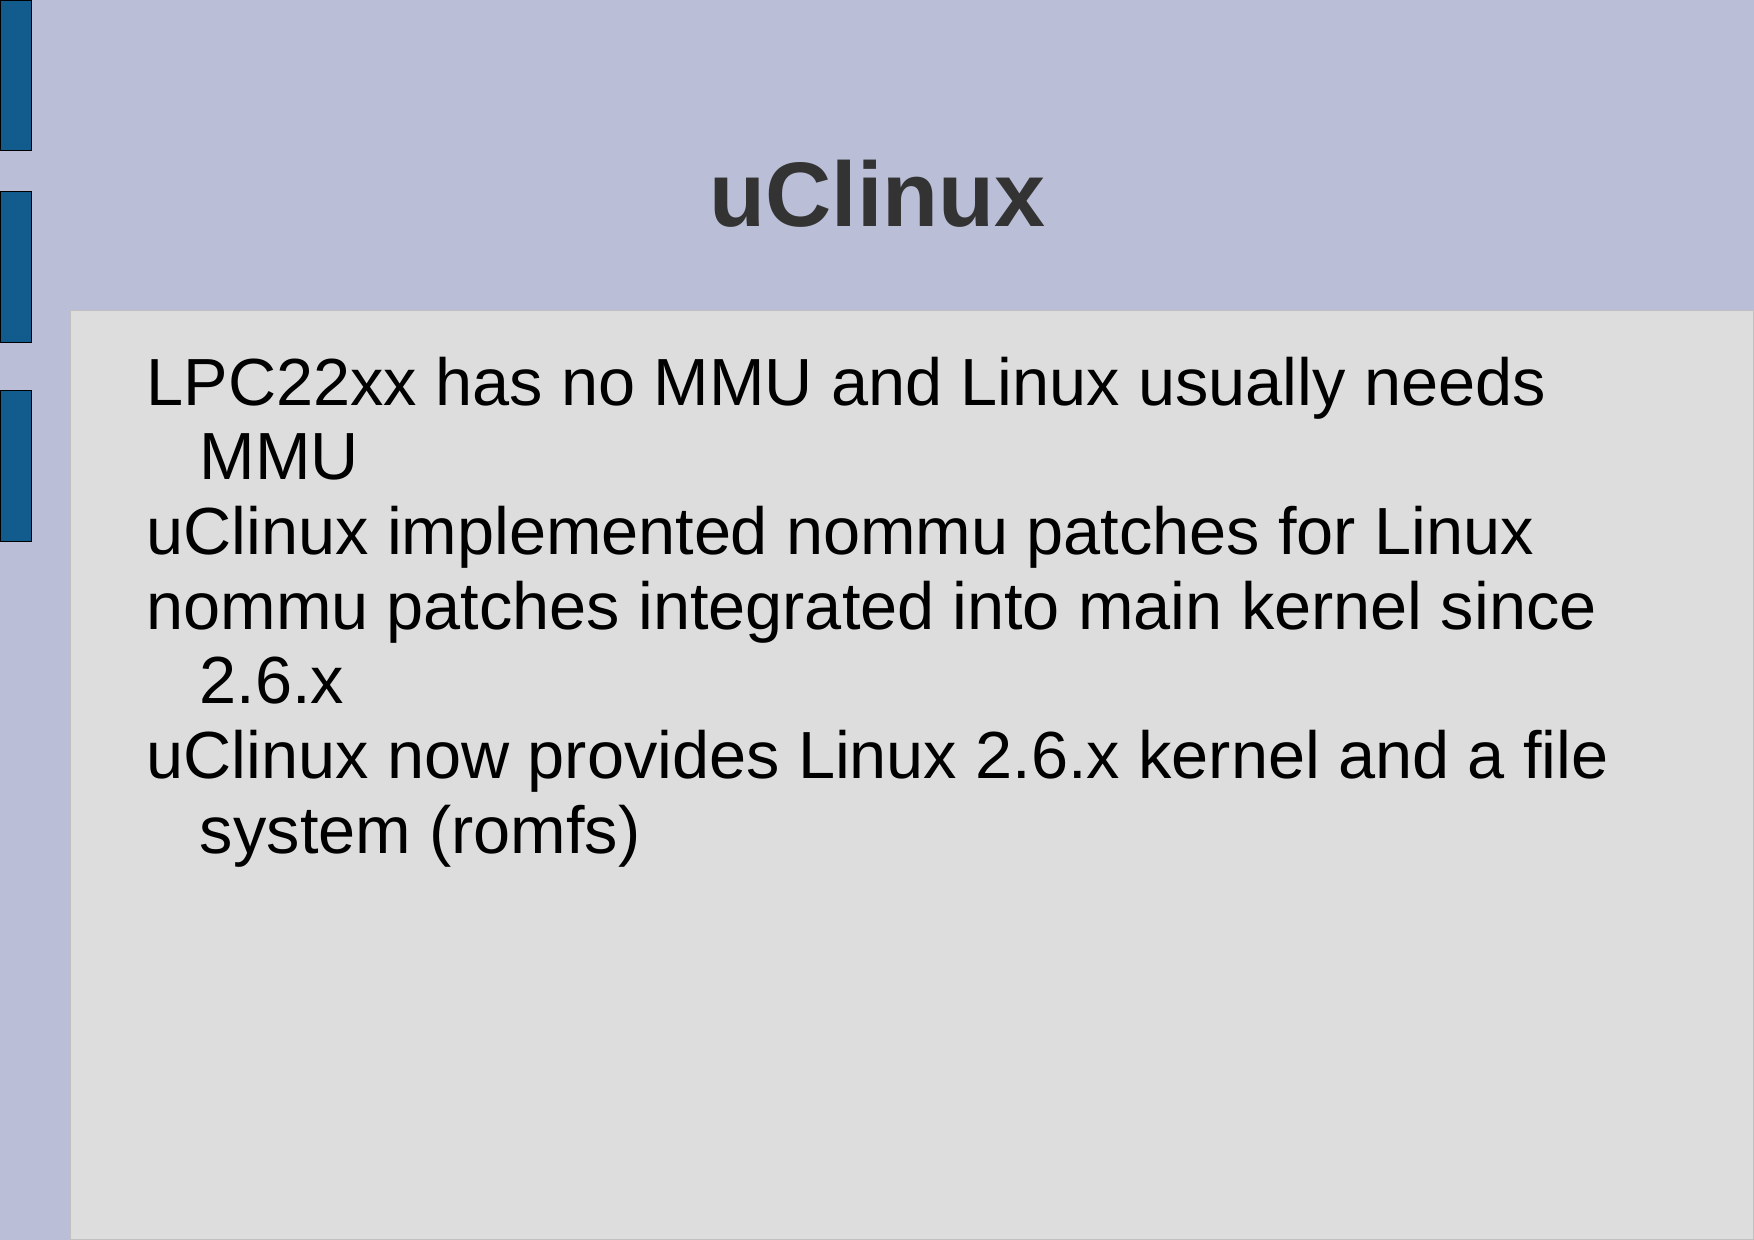

# uClinux
LPC22xx has no MMU and Linux usually needs MMU
uClinux implemented nommu patches for Linux
nommu patches integrated into main kernel since 2.6.x
uClinux now provides Linux 2.6.x kernel and a file system (romfs)